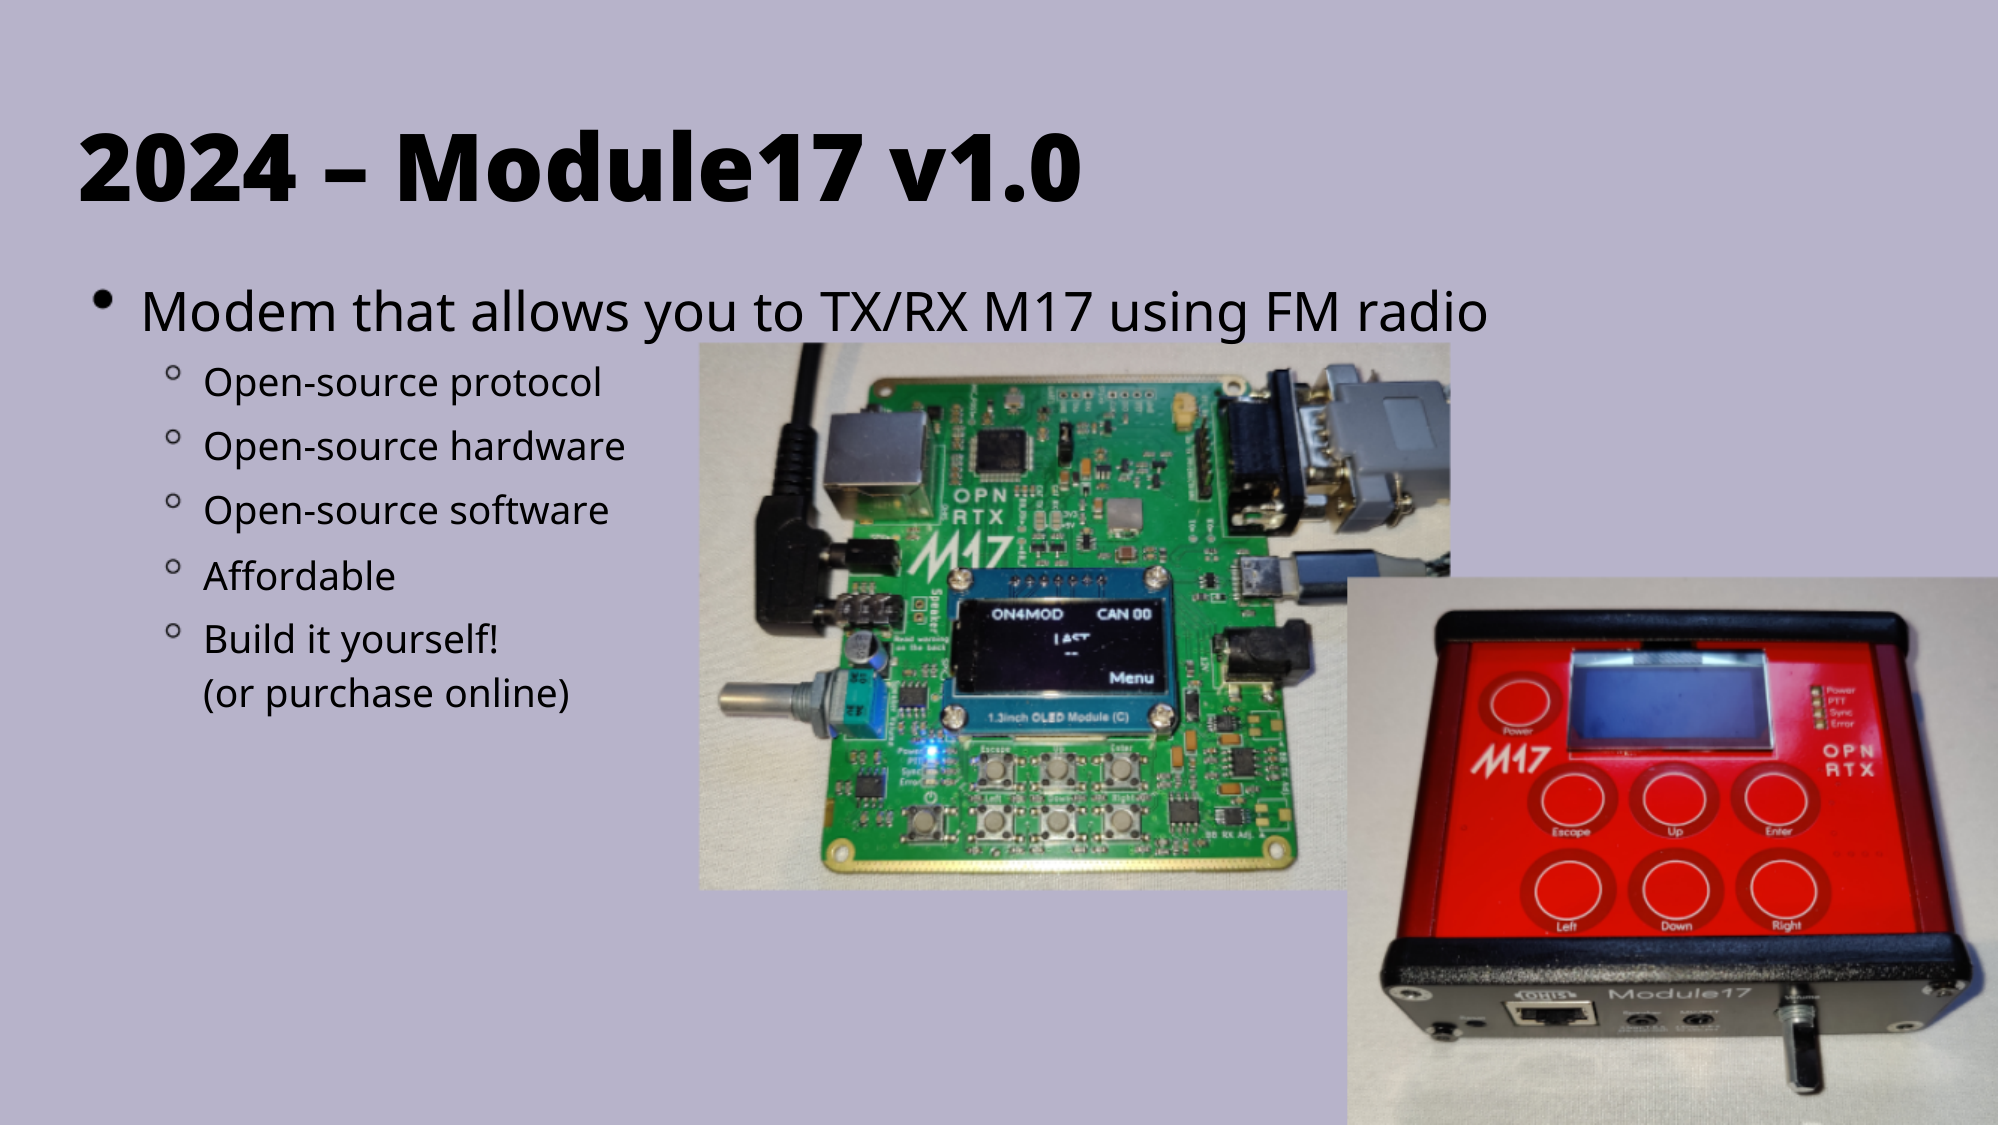

2024 – Module17 v1.0
Modem that allows you to TX/RX M17 using FM radio
Open-source protocol
Open-source hardware
Open-source software
Affordable
Build it yourself!
(or purchase online)